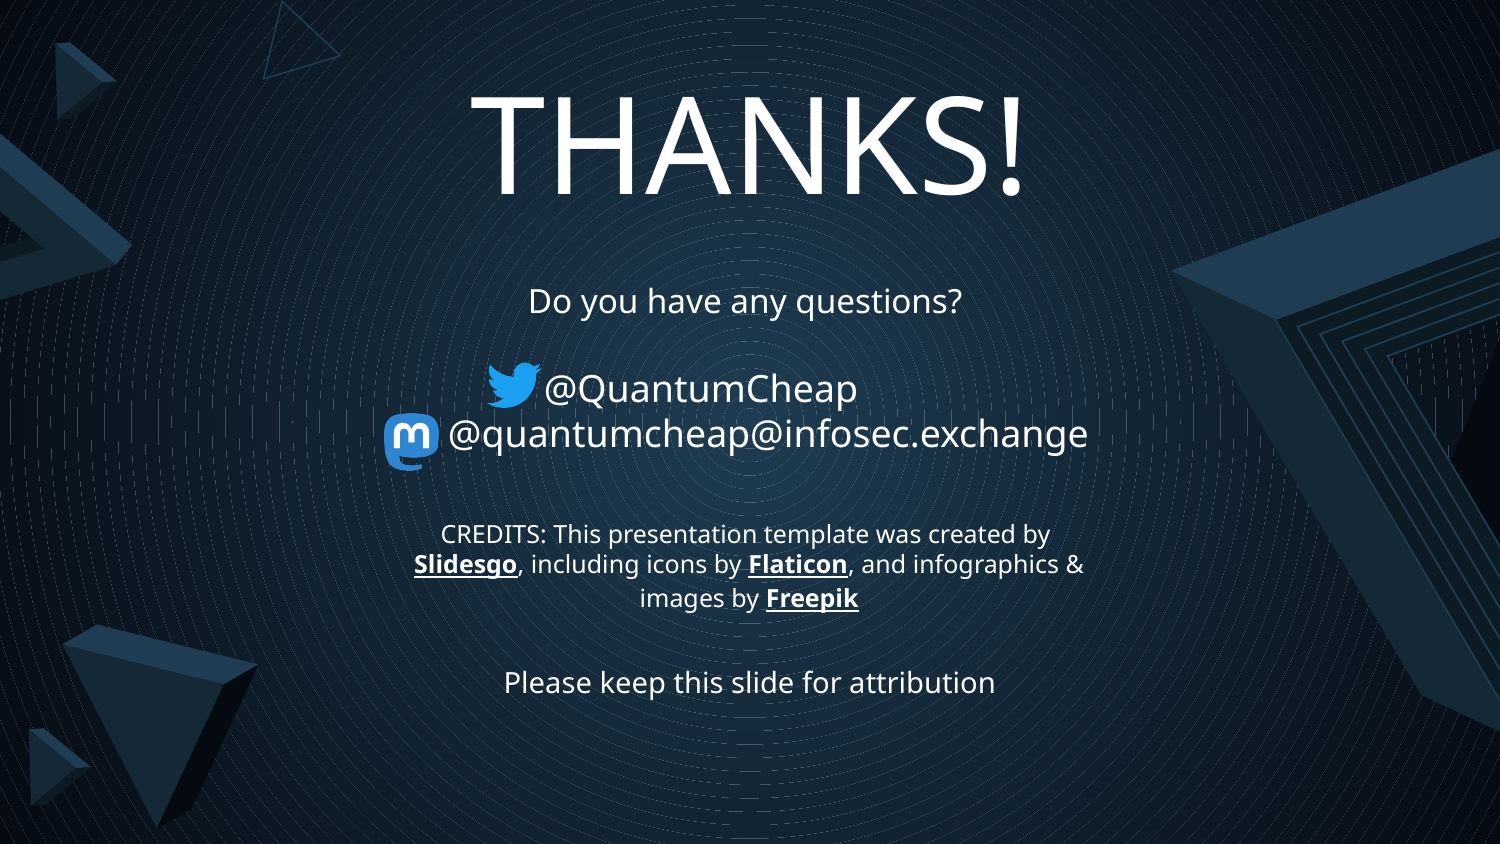

THANKS!
# Do you have any questions?
	@QuantumCheap		@quantumcheap@infosec.exchange
Please keep this slide for attribution